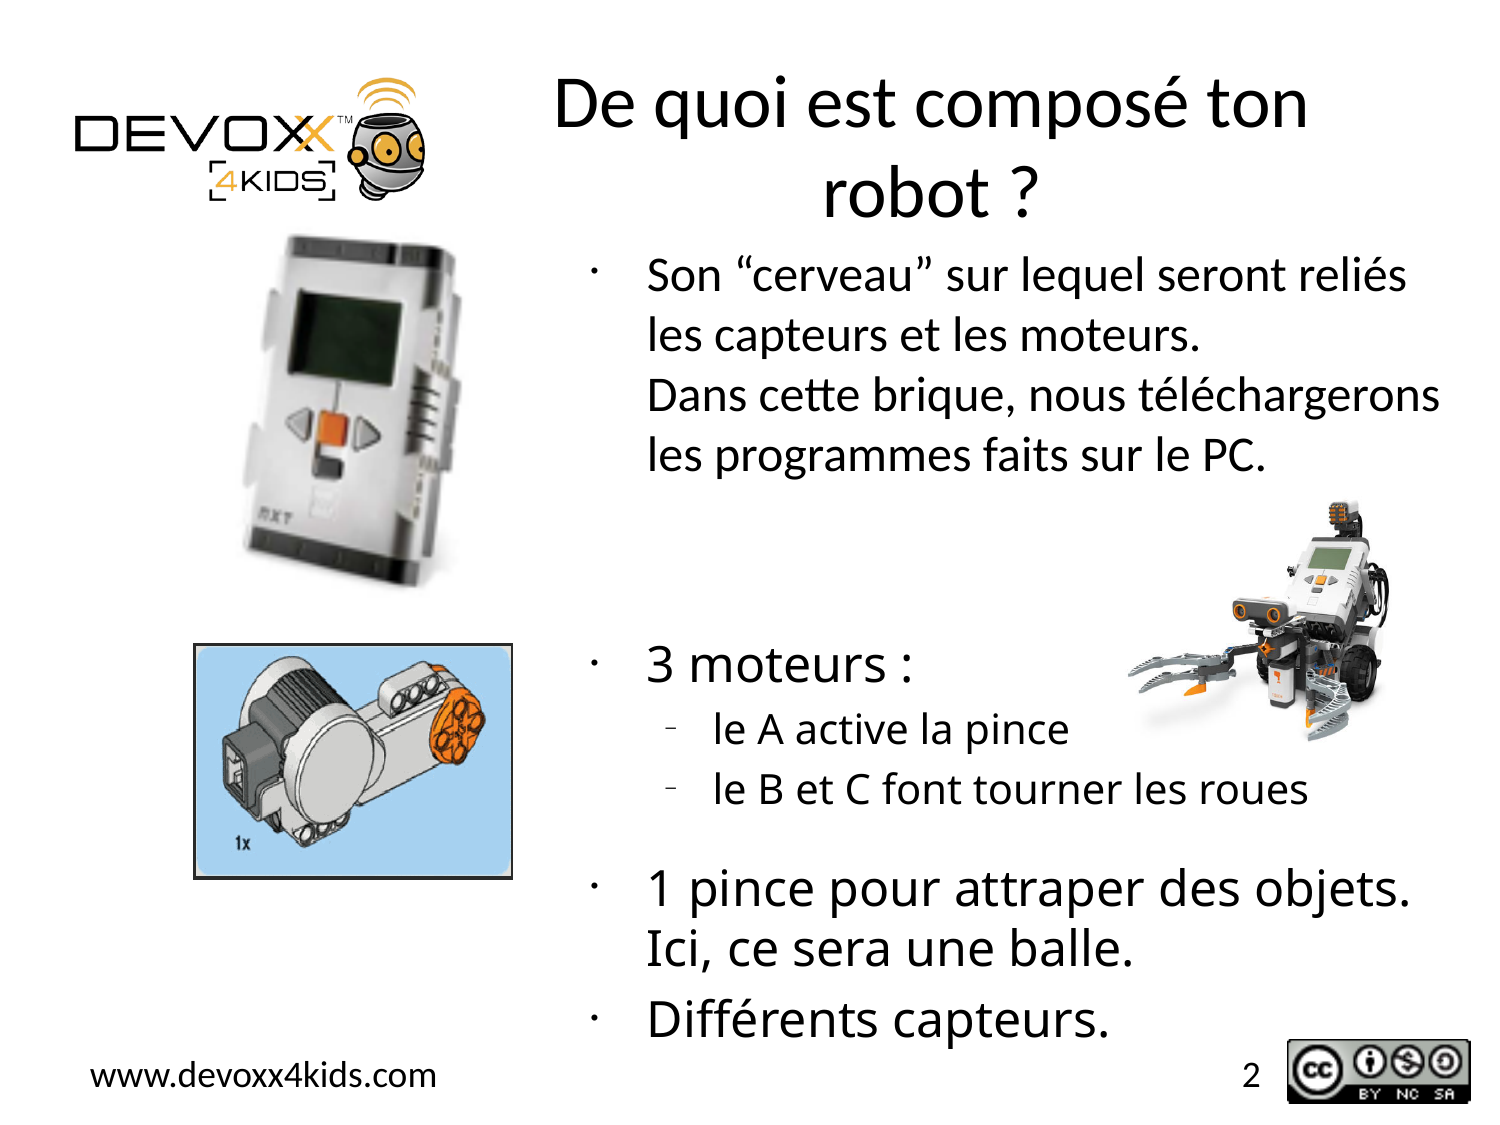

De quoi est composé ton robot ?
# Son “cerveau” sur lequel seront reliés les capteurs et les moteurs. Dans cette brique, nous téléchargerons les programmes faits sur le PC.
3 moteurs :
le A active la pince
le B et C font tourner les roues
1 pince pour attraper des objets. Ici, ce sera une balle.
Différents capteurs.